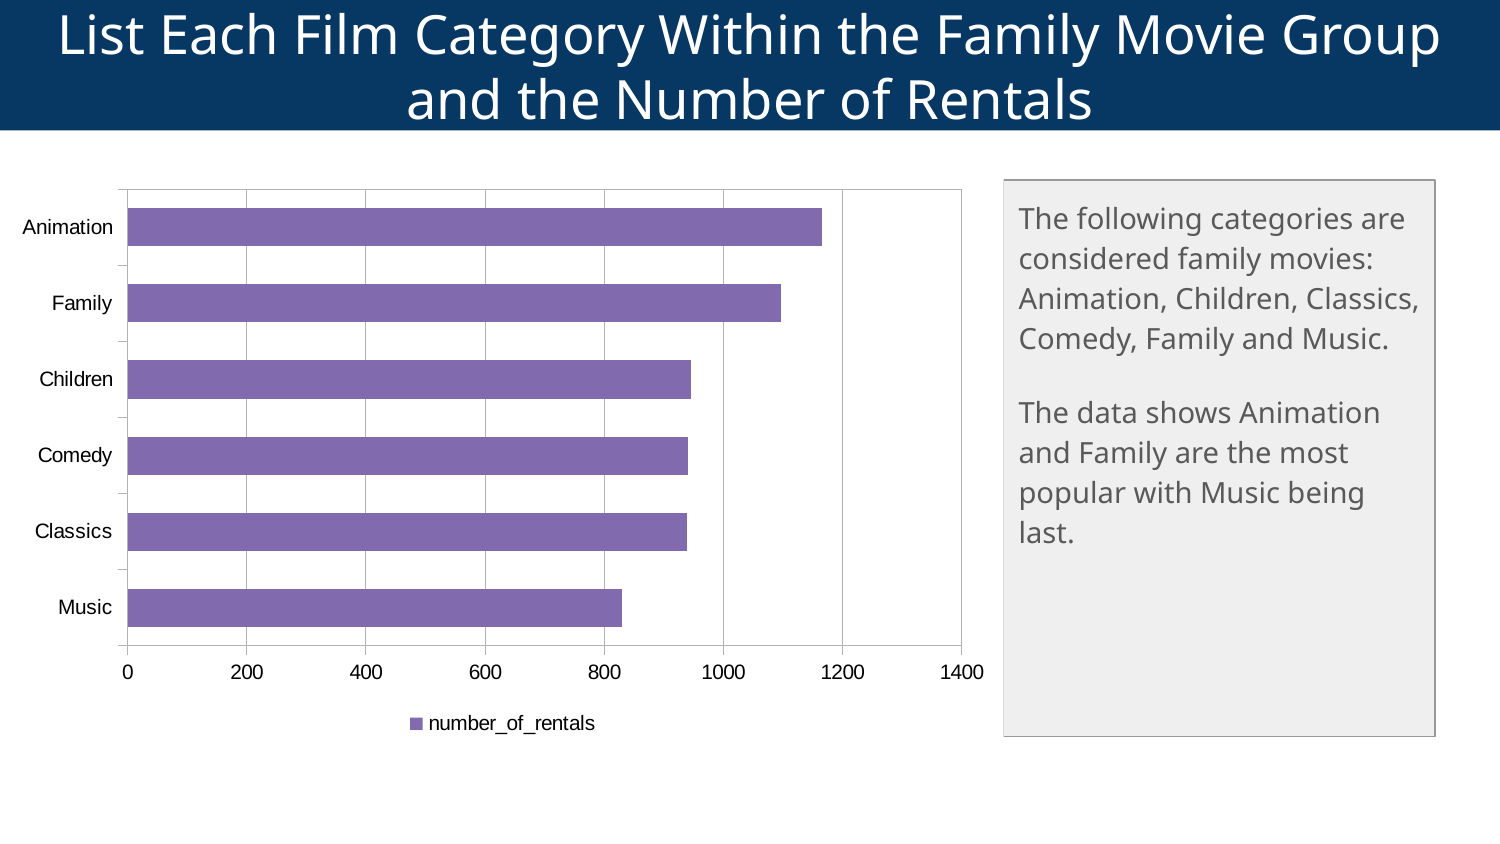

List Each Film Category Within the Family Movie Group and the Number of Rentals
### Chart
| Category | number_of_rentals |
|---|---|
| Music | 830.0 |
| Classics | 939.0 |
| Comedy | 941.0 |
| Children | 945.0 |
| Family | 1096.0 |
| Animation | 1166.0 |# The following categories are considered family movies: Animation, Children, Classics, Comedy, Family and Music.
The data shows Animation and Family are the most popular with Music being last.